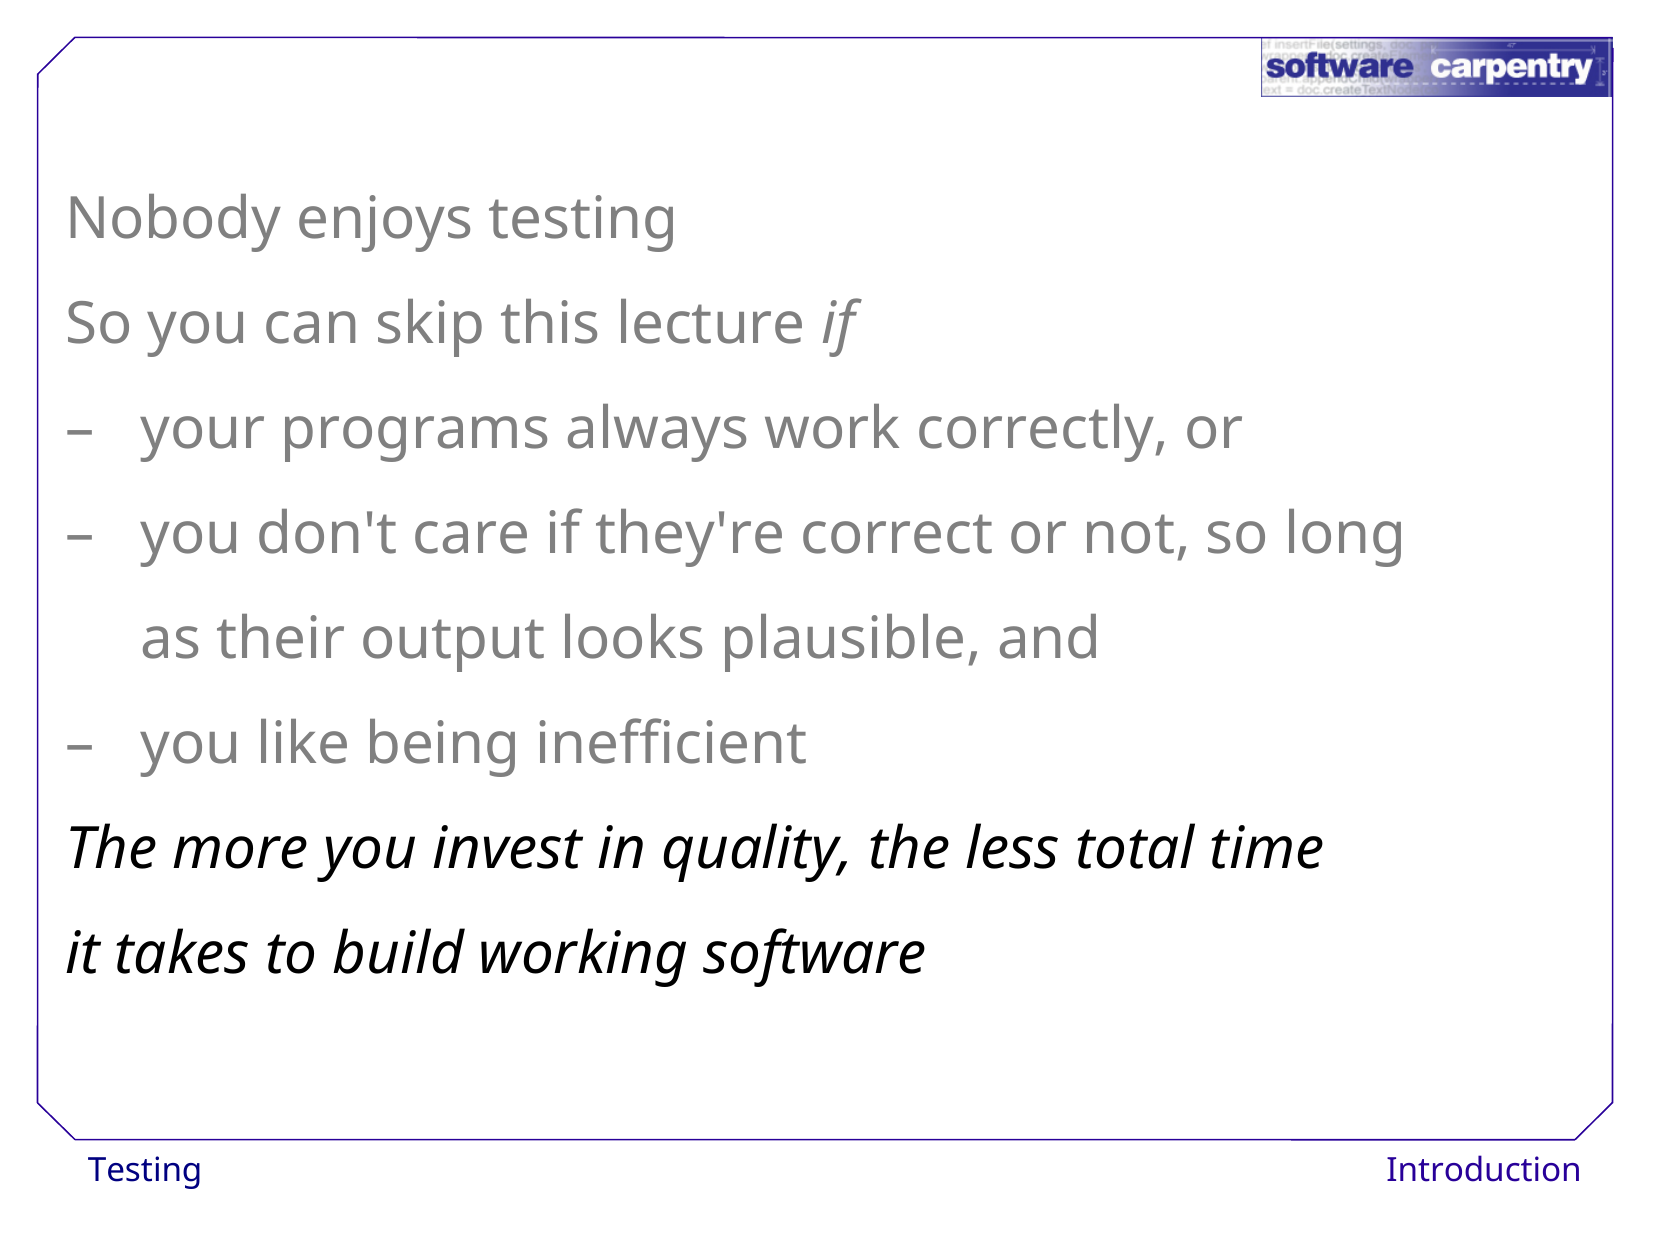

Nobody enjoys testing
So you can skip this lecture if
–	your programs always work correctly, or
–	you don't care if they're correct or not, so long
	as their output looks plausible, and
–	you like being inefficient
The more you invest in quality, the less total time
it takes to build working software